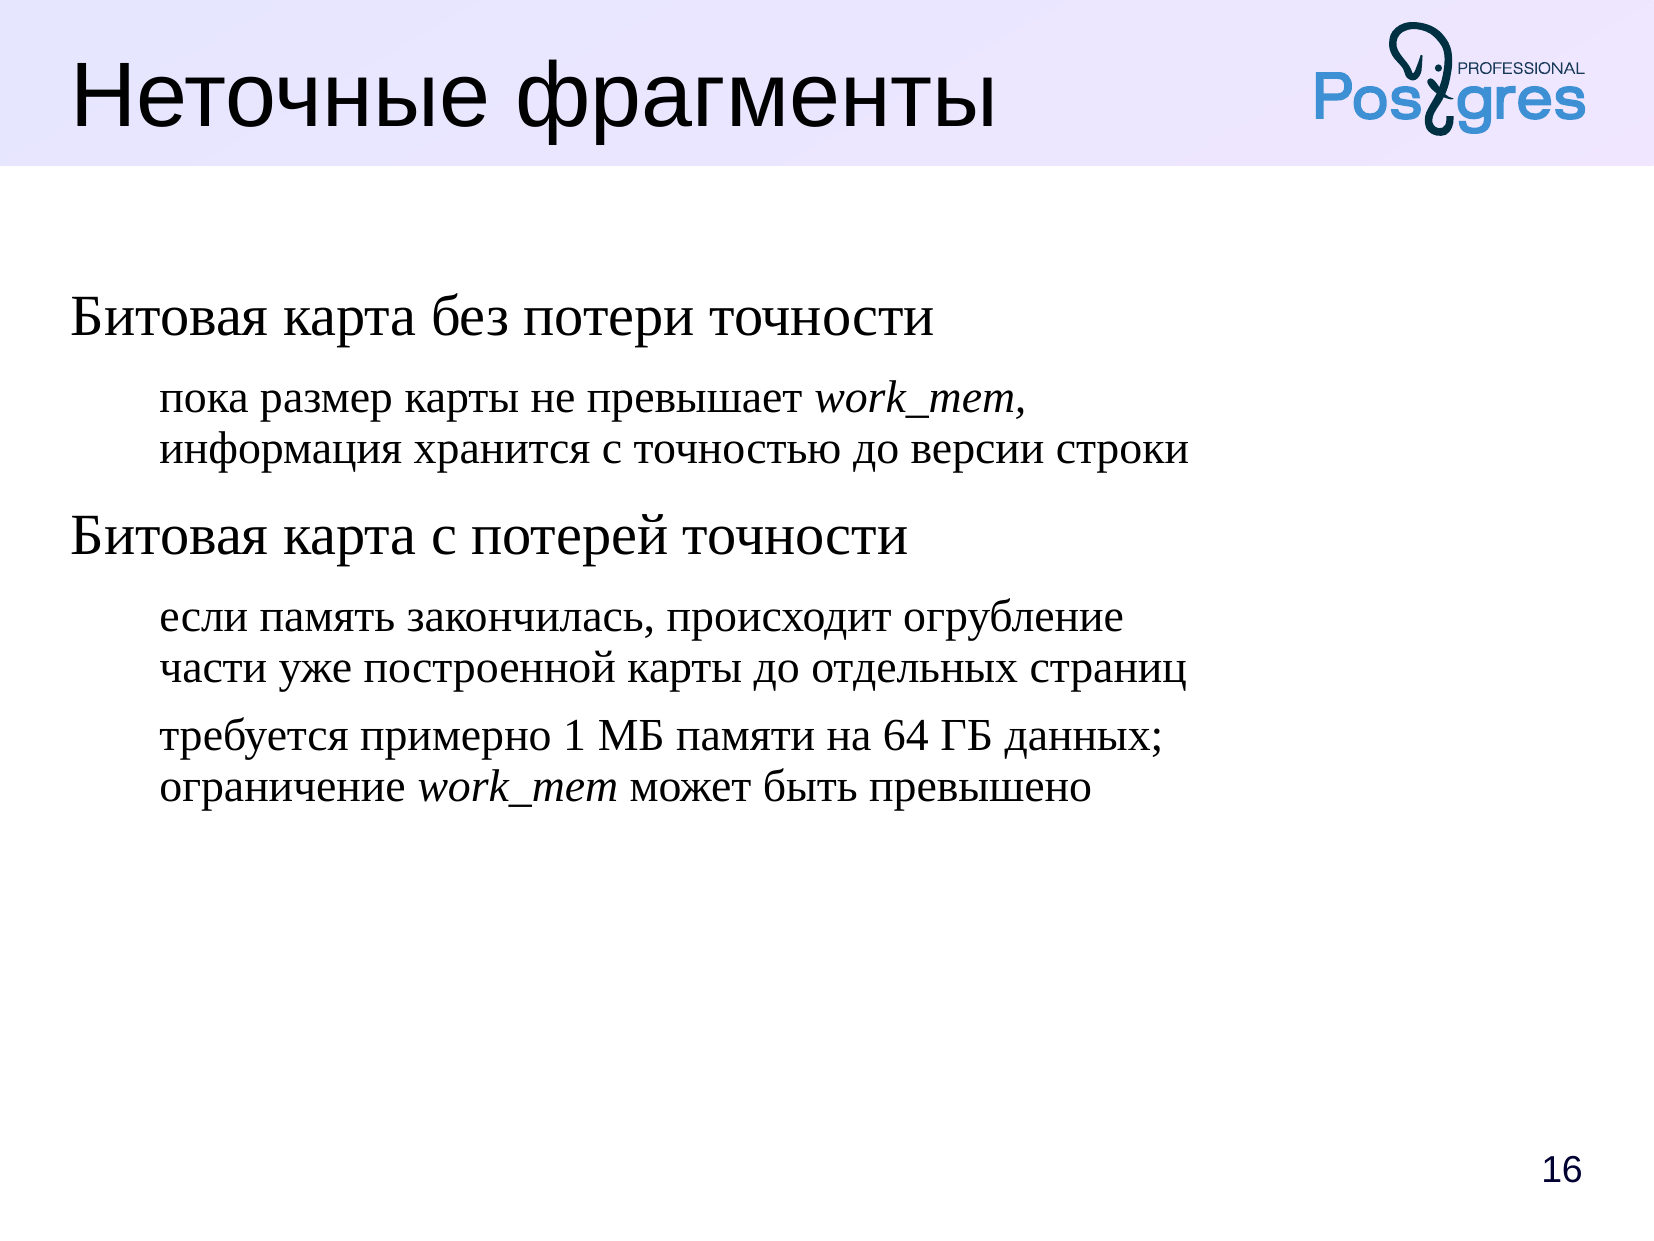

# Неточные фрагменты
Битовая карта без потери точности
пока размер карты не превышает work_mem,
информация хранится с точностью до версии строки
Битовая карта с потерей точности
если память закончилась, происходит огрубление
части уже построенной карты до отдельных страниц
требуется примерно 1 МБ памяти на 64 ГБ данных;
ограничение work_mem может быть превышено